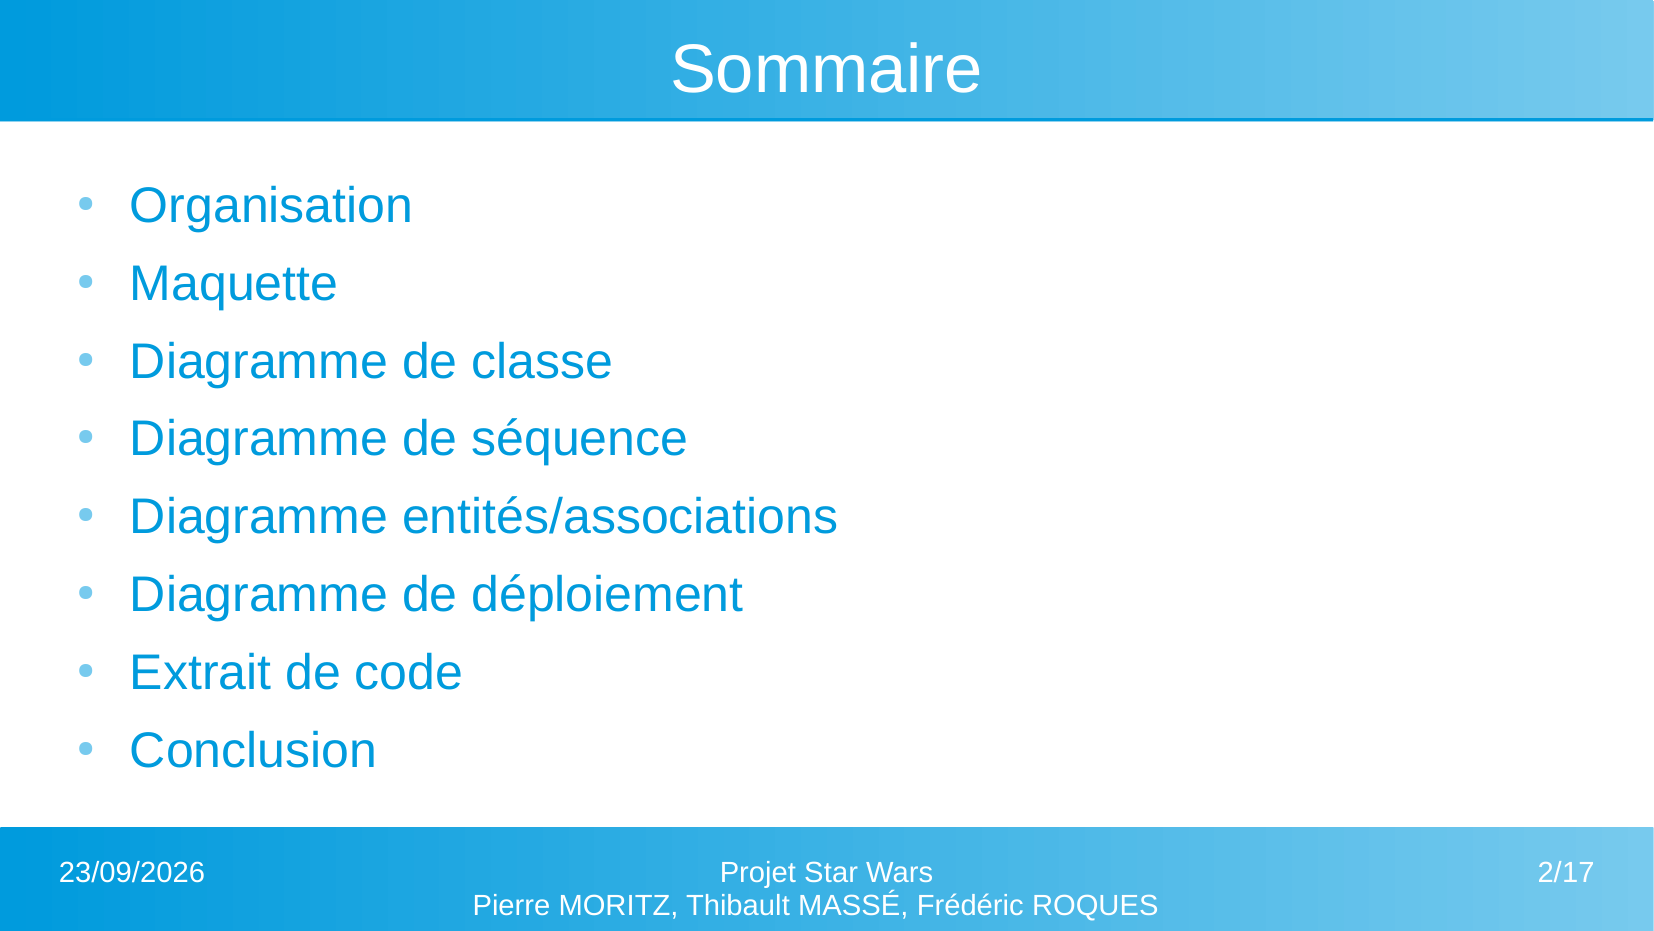

# Sommaire
Organisation
Maquette
Diagramme de classe
Diagramme de séquence
Diagramme entités/associations
Diagramme de déploiement
Extrait de code
Conclusion
2